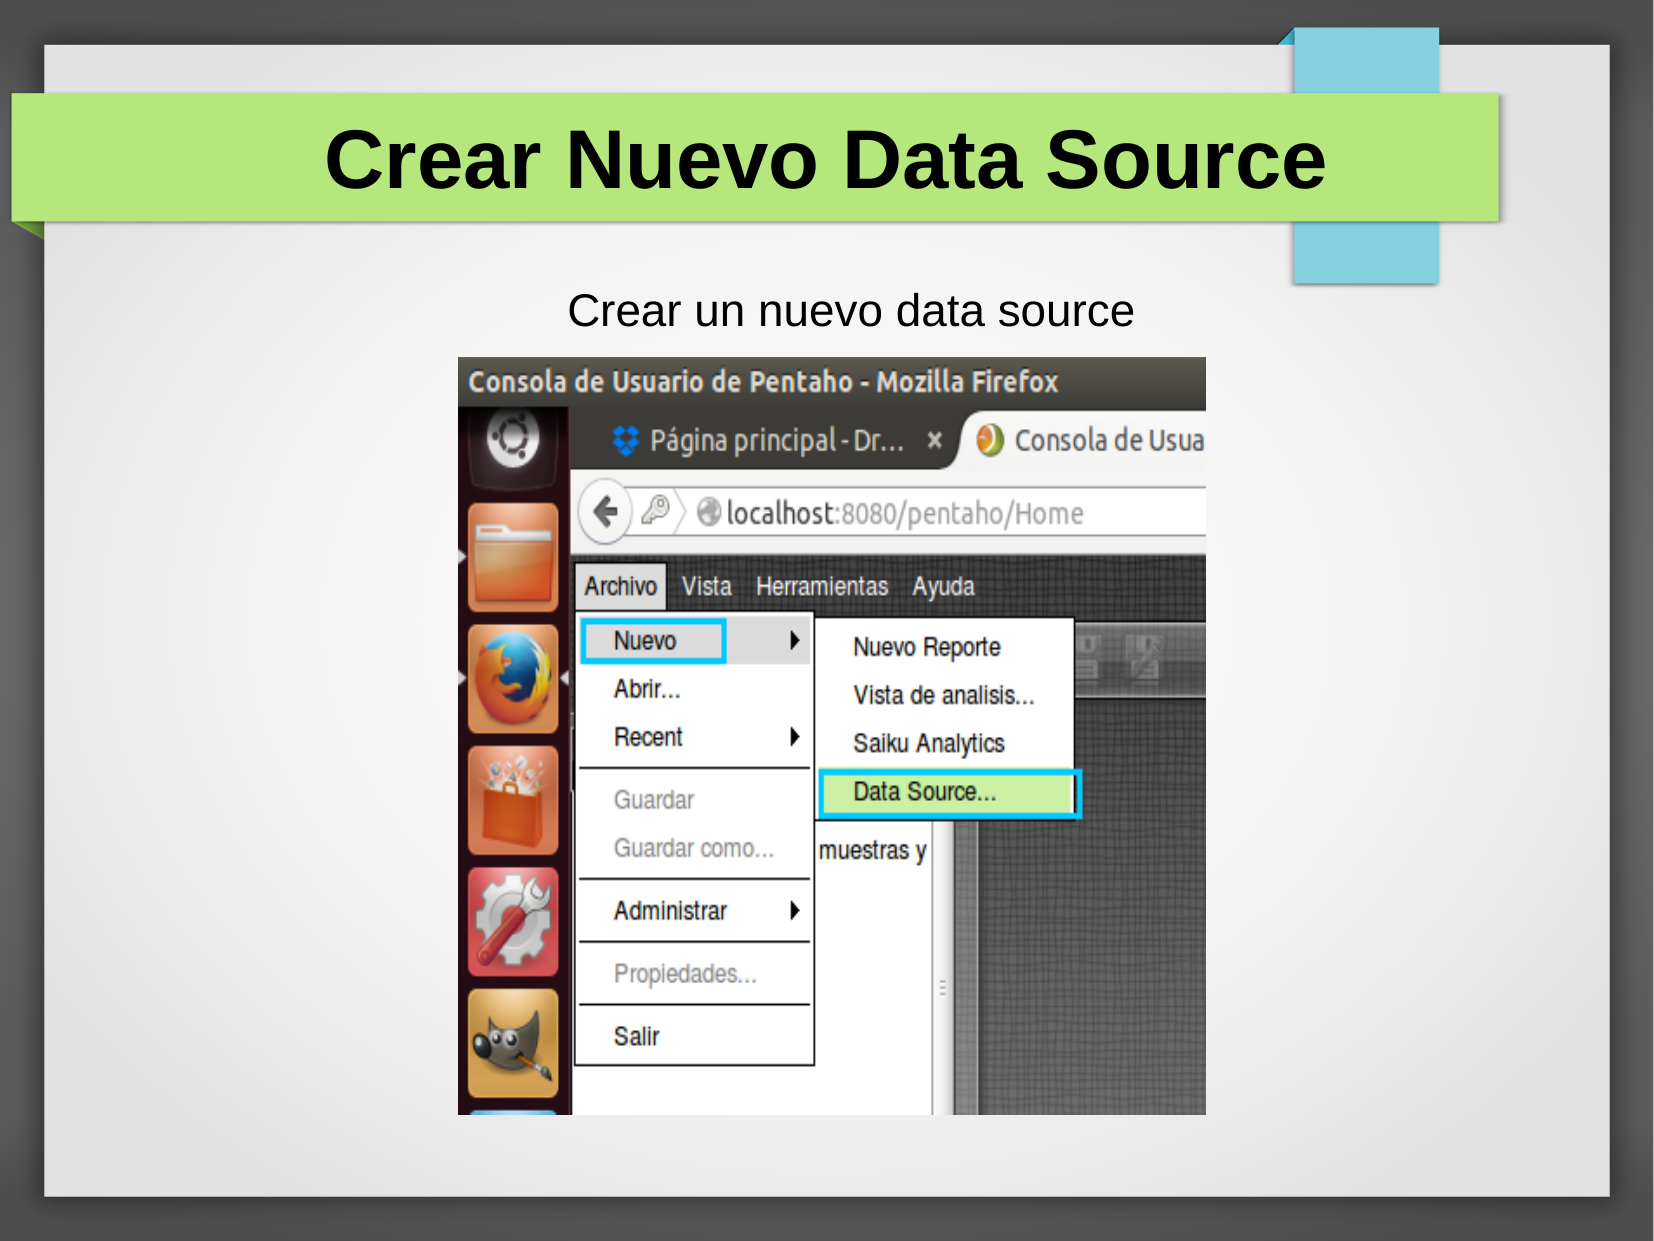

# Crear Nuevo Data Source
Crear un nuevo data source